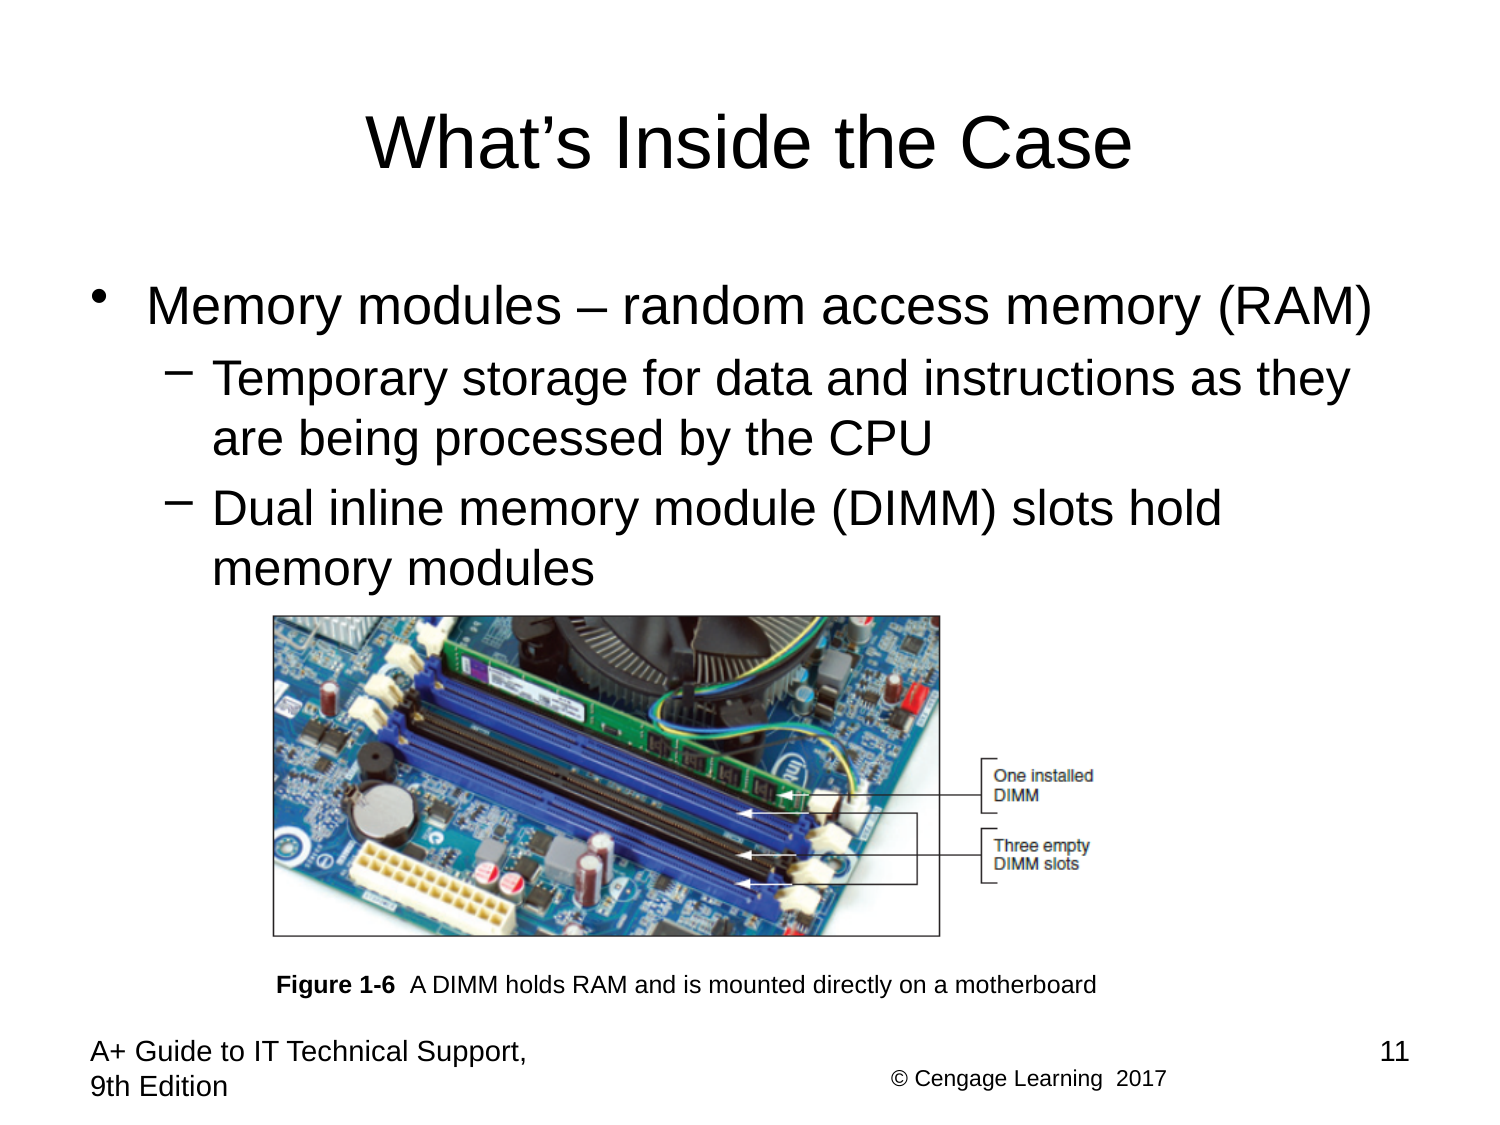

# What’s Inside the Case
Memory modules – random access memory (RAM)
Temporary storage for data and instructions as they are being processed by the CPU
Dual inline memory module (DIMM) slots hold memory modules
Figure 1-6 A DIMM holds RAM and is mounted directly on a motherboard
A+ Guide to IT Technical Support, 9th Edition